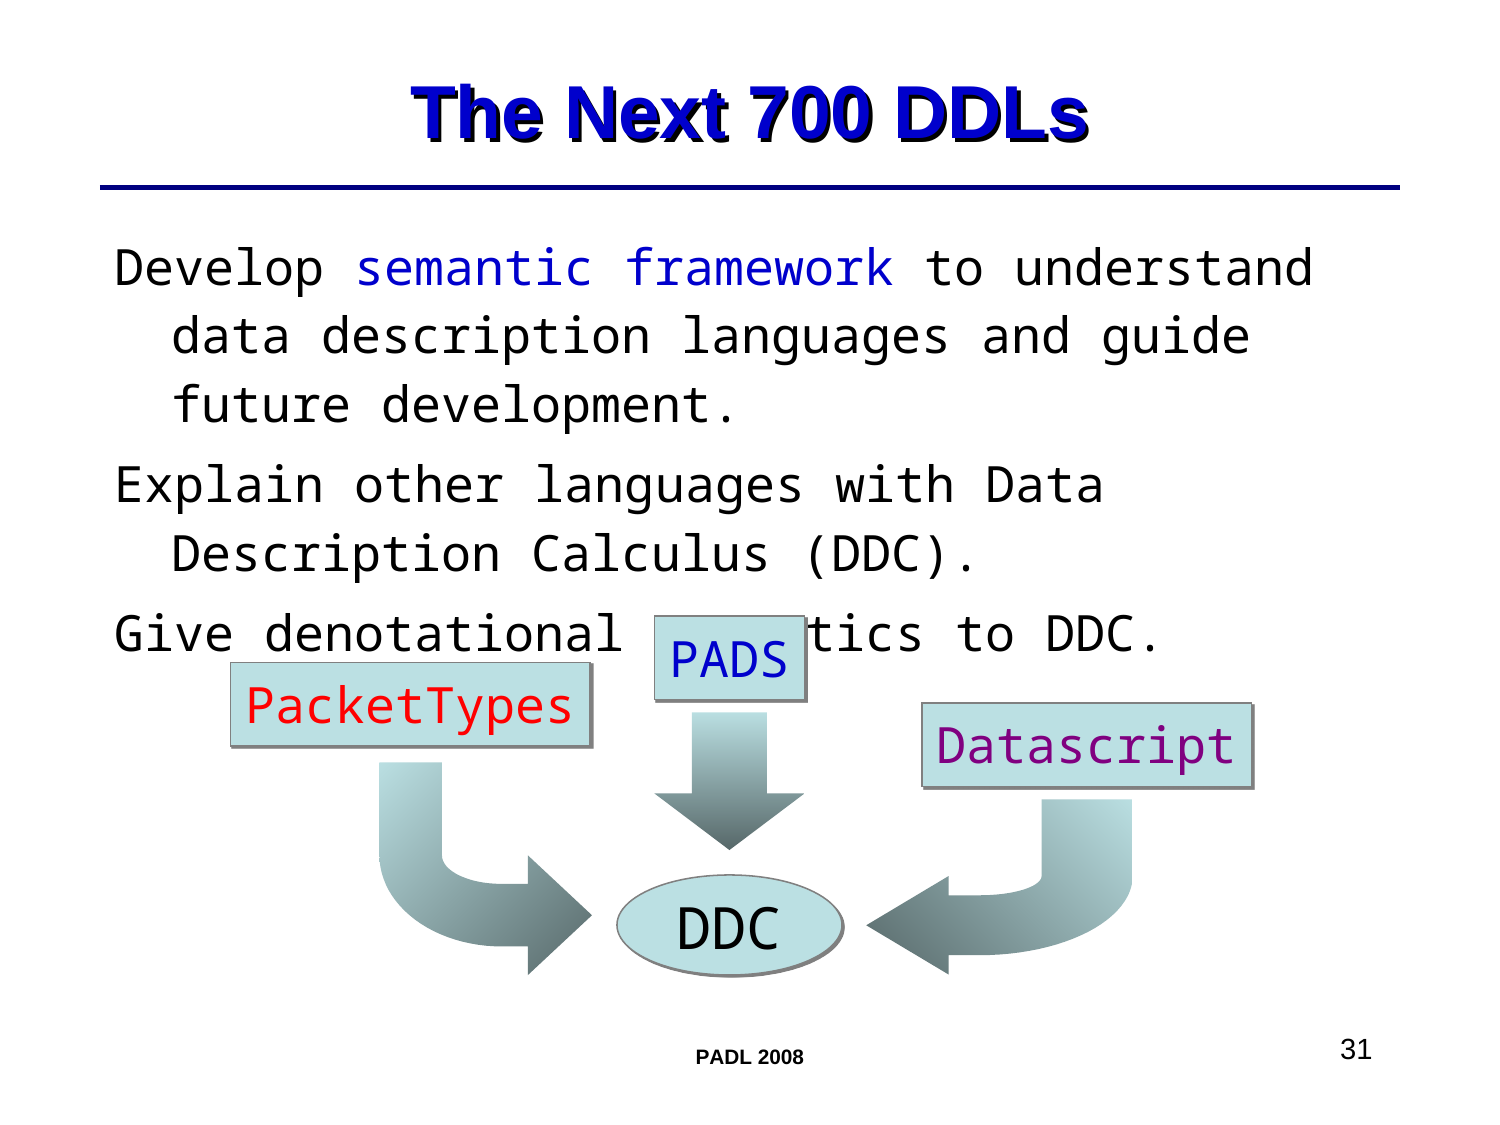

# The Next 700 DDLs
Develop semantic framework to understand data description languages and guide future development.
Explain other languages with Data Description Calculus (DDC).
Give denotational semantics to DDC.
PADS
PacketTypes
Datascript
DDC
31